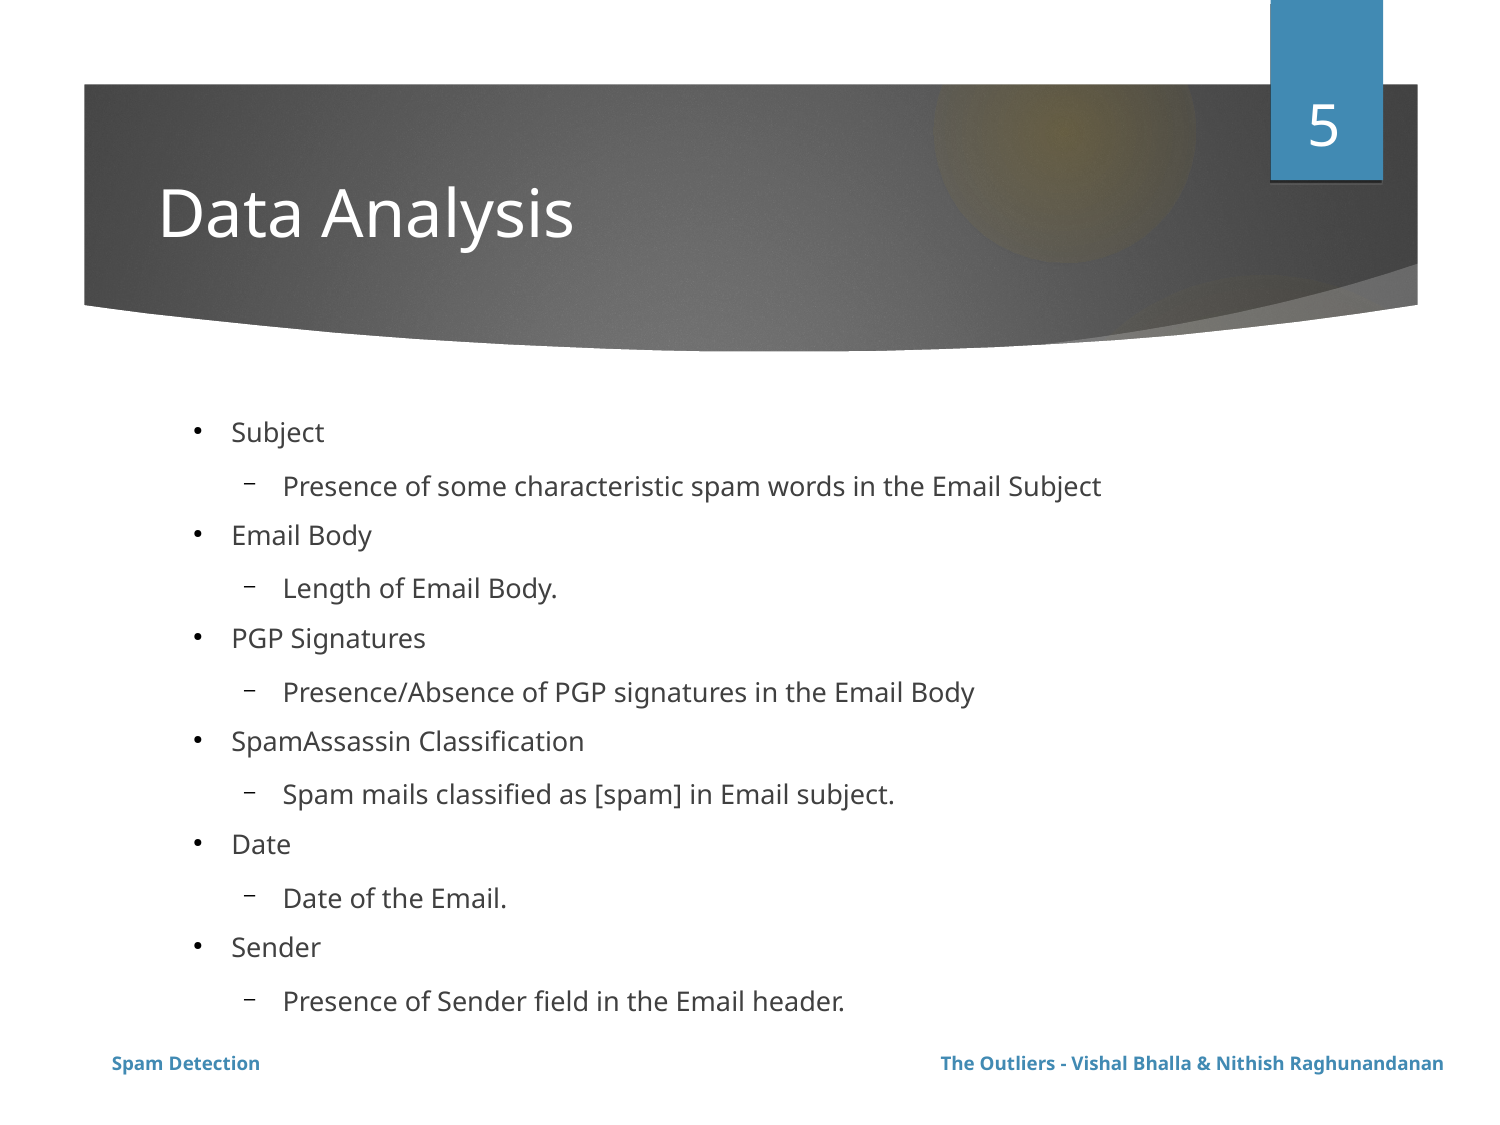

# Data Analysis
Subject
Presence of some characteristic spam words in the Email Subject
Email Body
Length of Email Body.
PGP Signatures
Presence/Absence of PGP signatures in the Email Body
SpamAssassin Classification
Spam mails classified as [spam] in Email subject.
Date
Date of the Email.
Sender
Presence of Sender field in the Email header.
The Outliers - Vishal Bhalla & Nithish Raghunandanan
Spam Detection